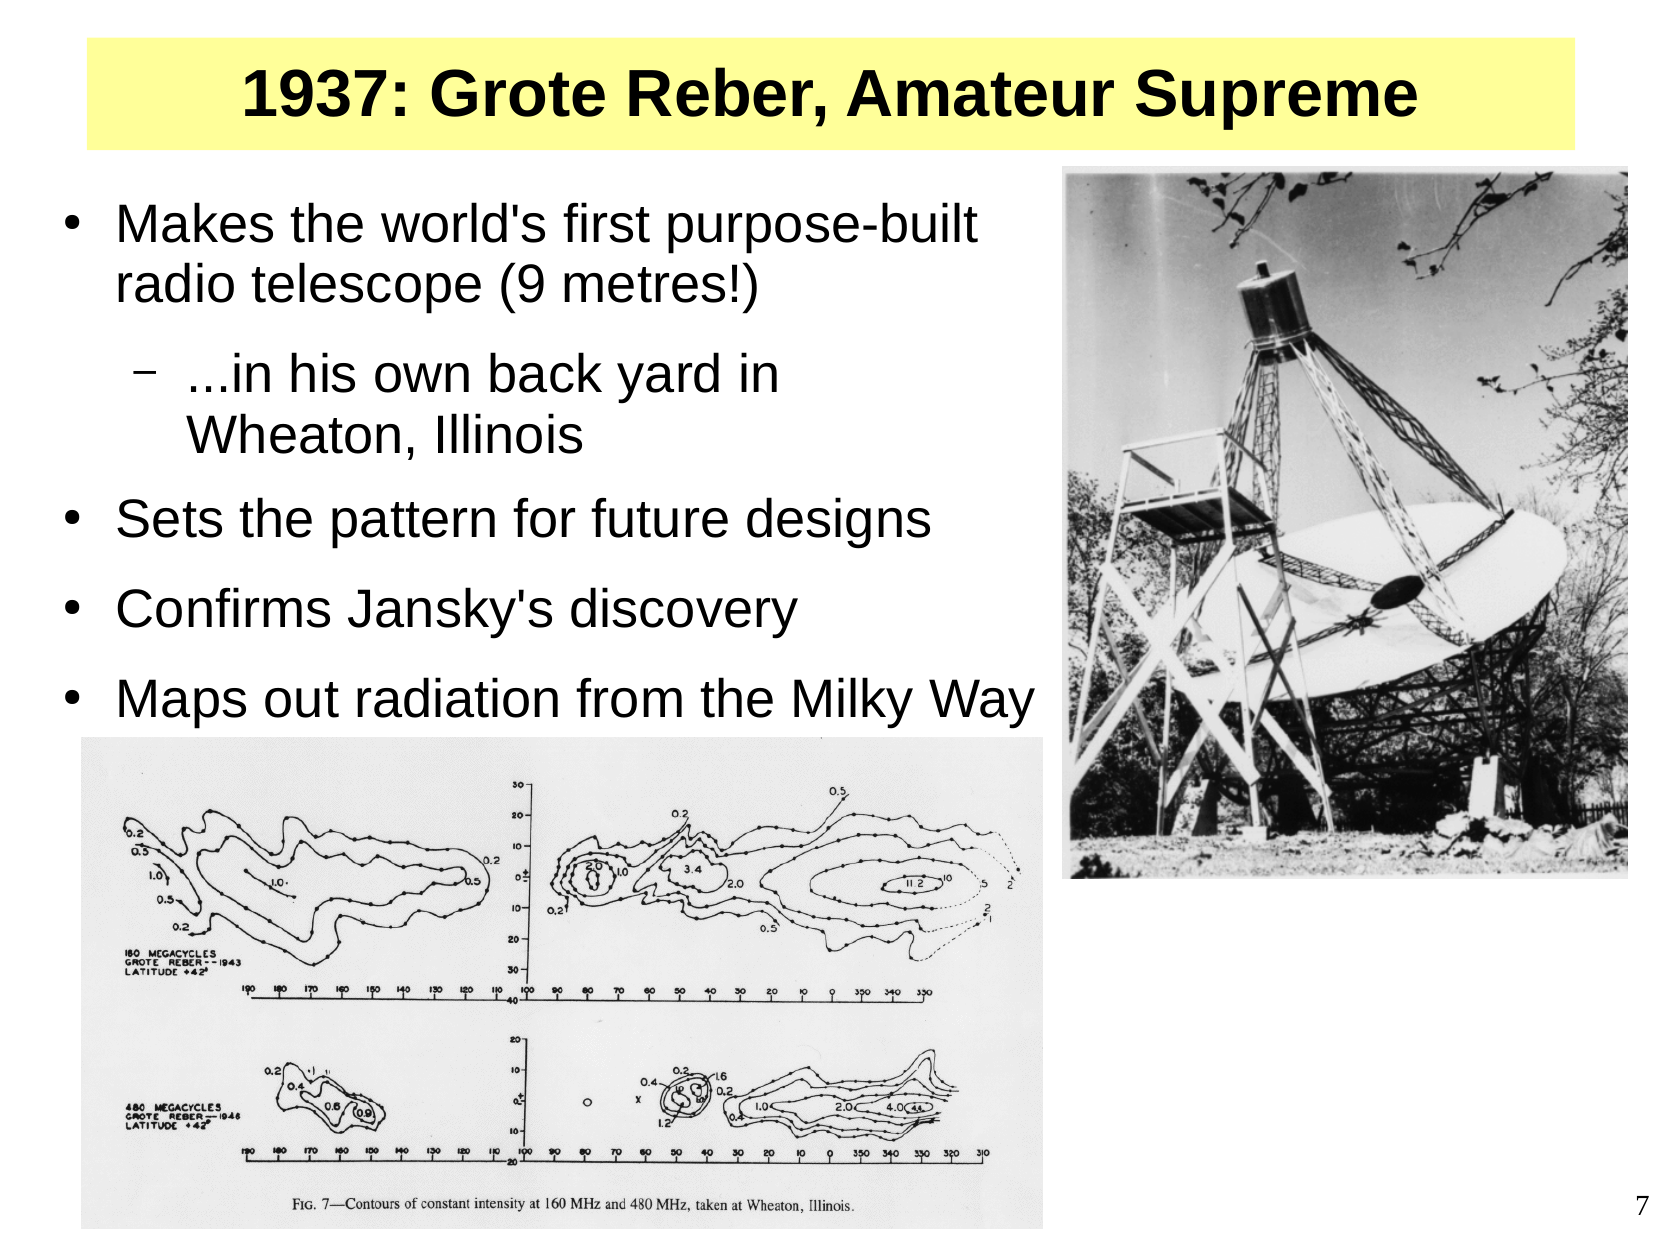

1937: Grote Reber, Amateur Supreme
# Makes the world's first purpose-built radio telescope (9 metres!)
...in his own back yard in
Wheaton, Illinois
Sets the pattern for future designs
Confirms Jansky's discovery
Maps out radiation from the Milky Way
7